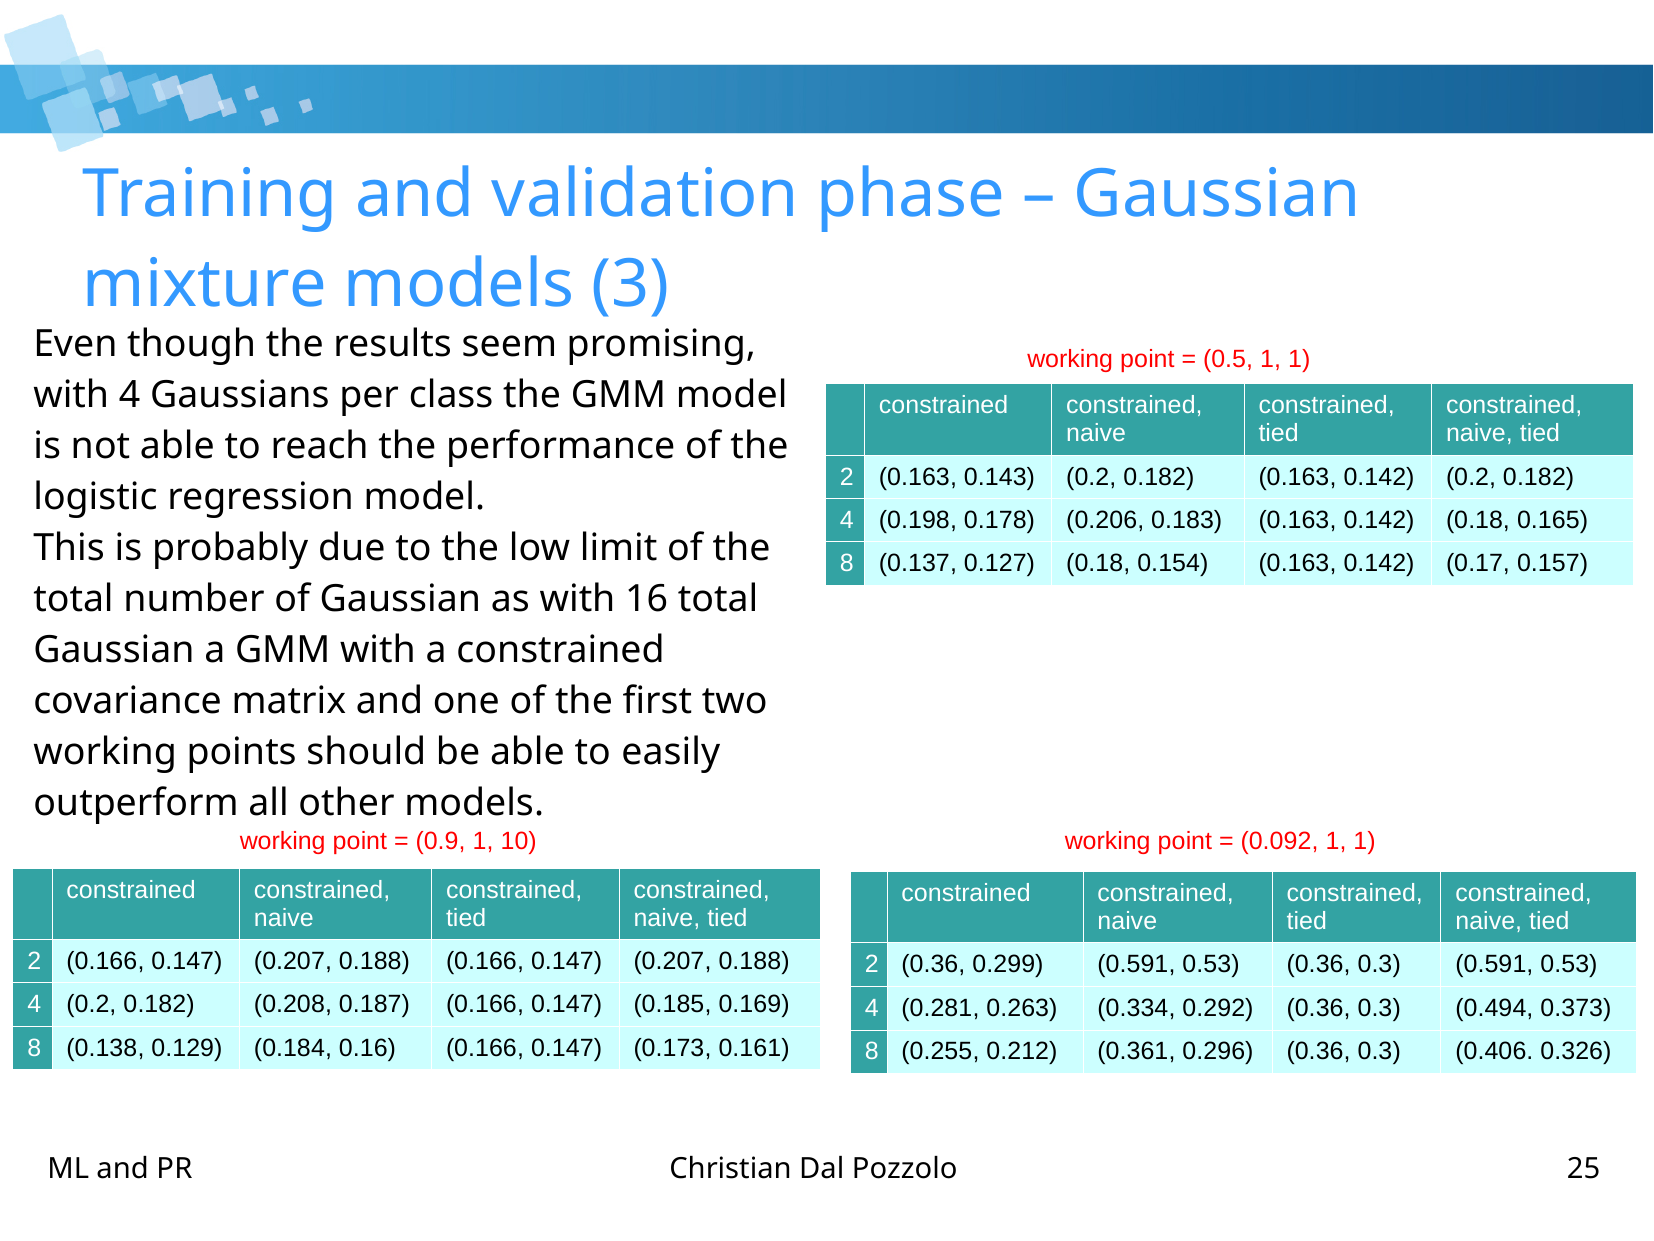

# Training and validation phase – Gaussian mixture models (3)
Even though the results seem promising, with 4 Gaussians per class the GMM model is not able to reach the performance of the logistic regression model.
This is probably due to the low limit of the total number of Gaussian as with 16 total Gaussian a GMM with a constrained covariance matrix and one of the first two working points should be able to easily outperform all other models.
working point = (0.5, 1, 1)
| | constrained | constrained, naive | constrained, tied | constrained, naive, tied |
| --- | --- | --- | --- | --- |
| 2 | (0.163, 0.143) | (0.2, 0.182) | (0.163, 0.142) | (0.2, 0.182) |
| 4 | (0.198, 0.178) | (0.206, 0.183) | (0.163, 0.142) | (0.18, 0.165) |
| 8 | (0.137, 0.127) | (0.18, 0.154) | (0.163, 0.142) | (0.17, 0.157) |
working point = (0.9, 1, 10)
working point = (0.092, 1, 1)
| | constrained | constrained, naive | constrained, tied | constrained, naive, tied |
| --- | --- | --- | --- | --- |
| 2 | (0.166, 0.147) | (0.207, 0.188) | (0.166, 0.147) | (0.207, 0.188) |
| 4 | (0.2, 0.182) | (0.208, 0.187) | (0.166, 0.147) | (0.185, 0.169) |
| 8 | (0.138, 0.129) | (0.184, 0.16) | (0.166, 0.147) | (0.173, 0.161) |
| | constrained | constrained, naive | constrained, tied | constrained, naive, tied |
| --- | --- | --- | --- | --- |
| 2 | (0.36, 0.299) | (0.591, 0.53) | (0.36, 0.3) | (0.591, 0.53) |
| 4 | (0.281, 0.263) | (0.334, 0.292) | (0.36, 0.3) | (0.494, 0.373) |
| 8 | (0.255, 0.212) | (0.361, 0.296) | (0.36, 0.3) | (0.406. 0.326) |
ML and PR
Christian Dal Pozzolo
25